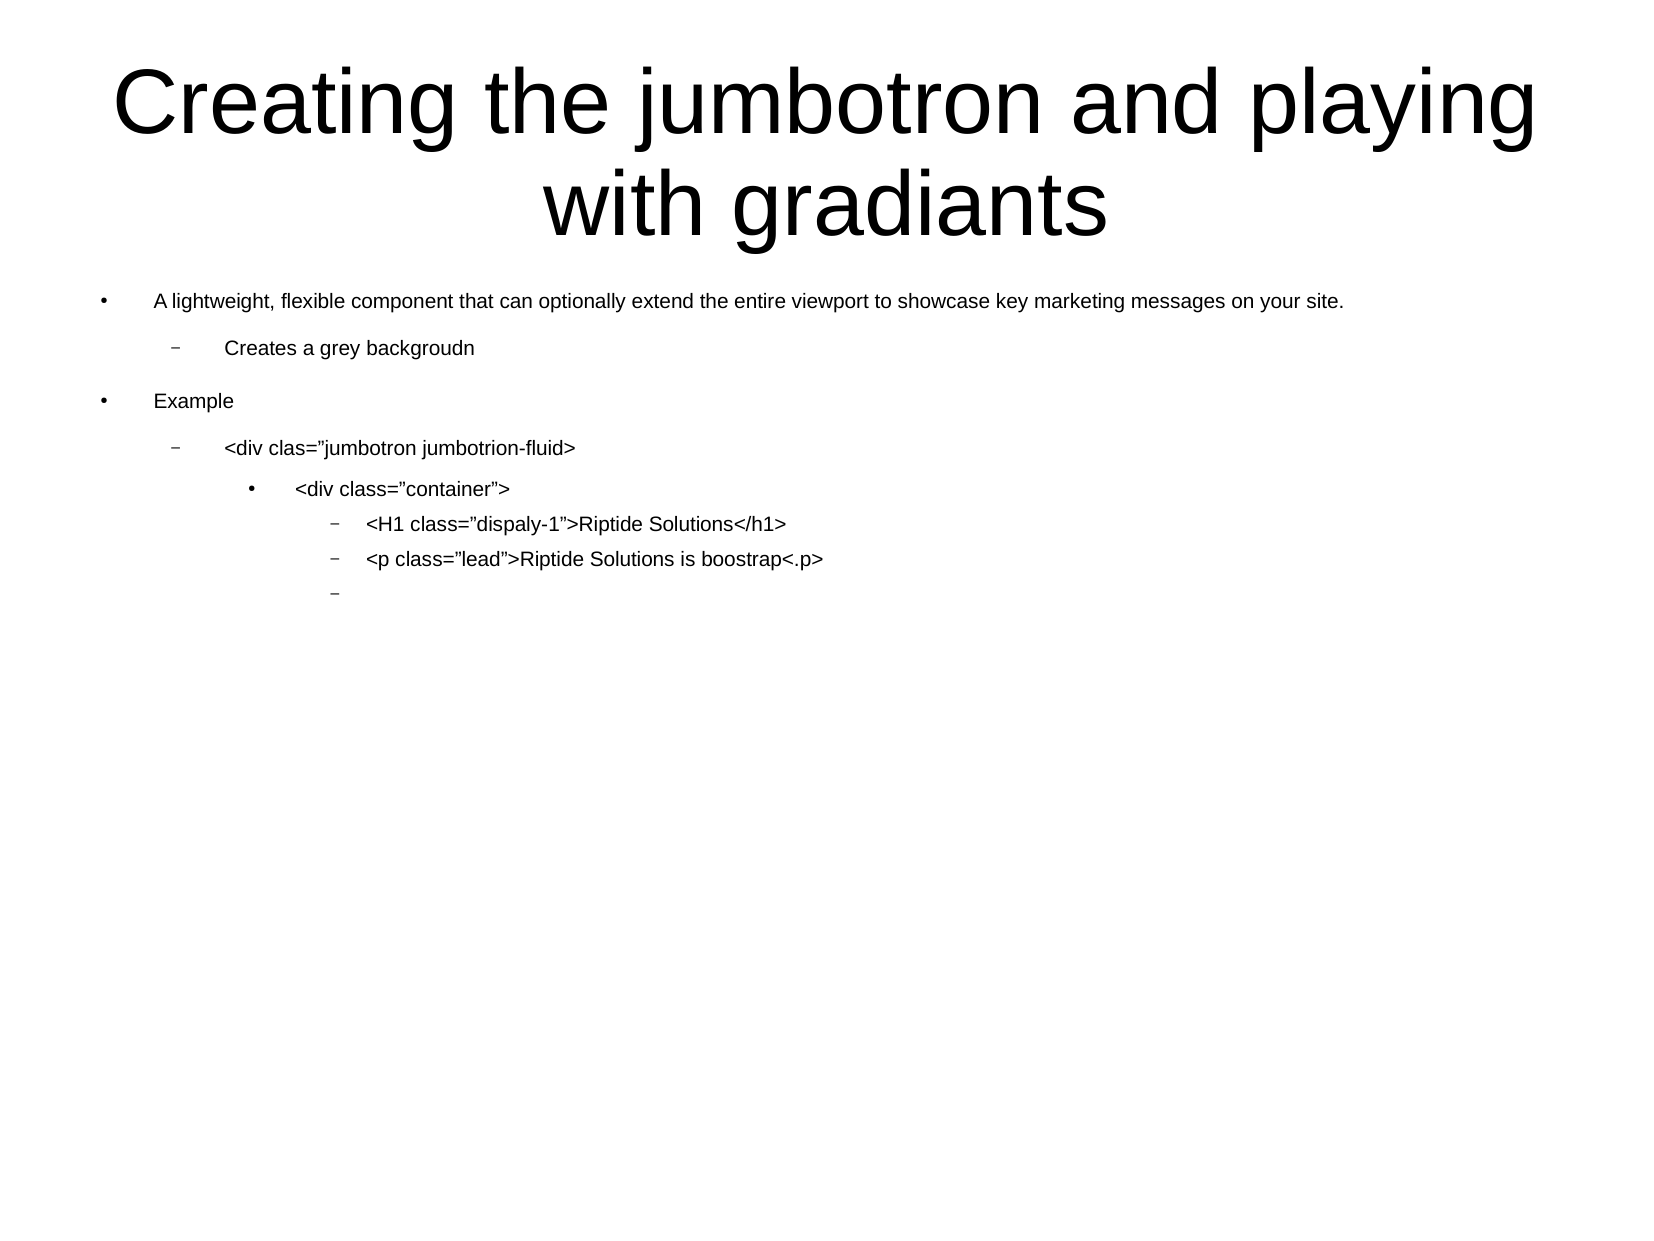

# Creating the jumbotron and playing with gradiants
A lightweight, flexible component that can optionally extend the entire viewport to showcase key marketing messages on your site.
Creates a grey backgroudn
Example
<div clas=”jumbotron jumbotrion-fluid>
<div class=”container”>
<H1 class=”dispaly-1”>Riptide Solutions</h1>
<p class=”lead”>Riptide Solutions is boostrap<.p>